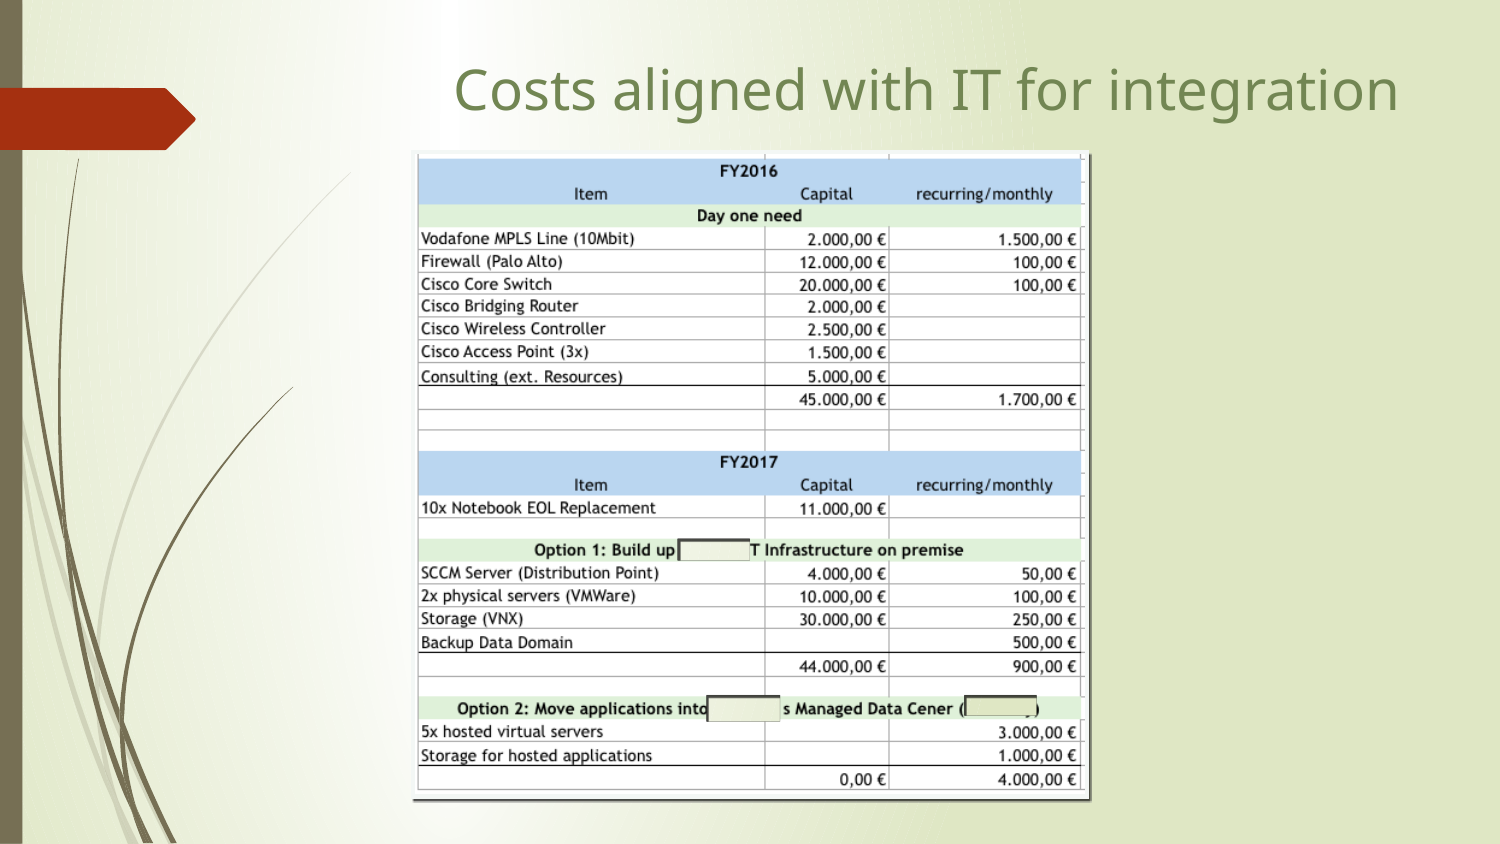

# Costs aligned with IT for integration